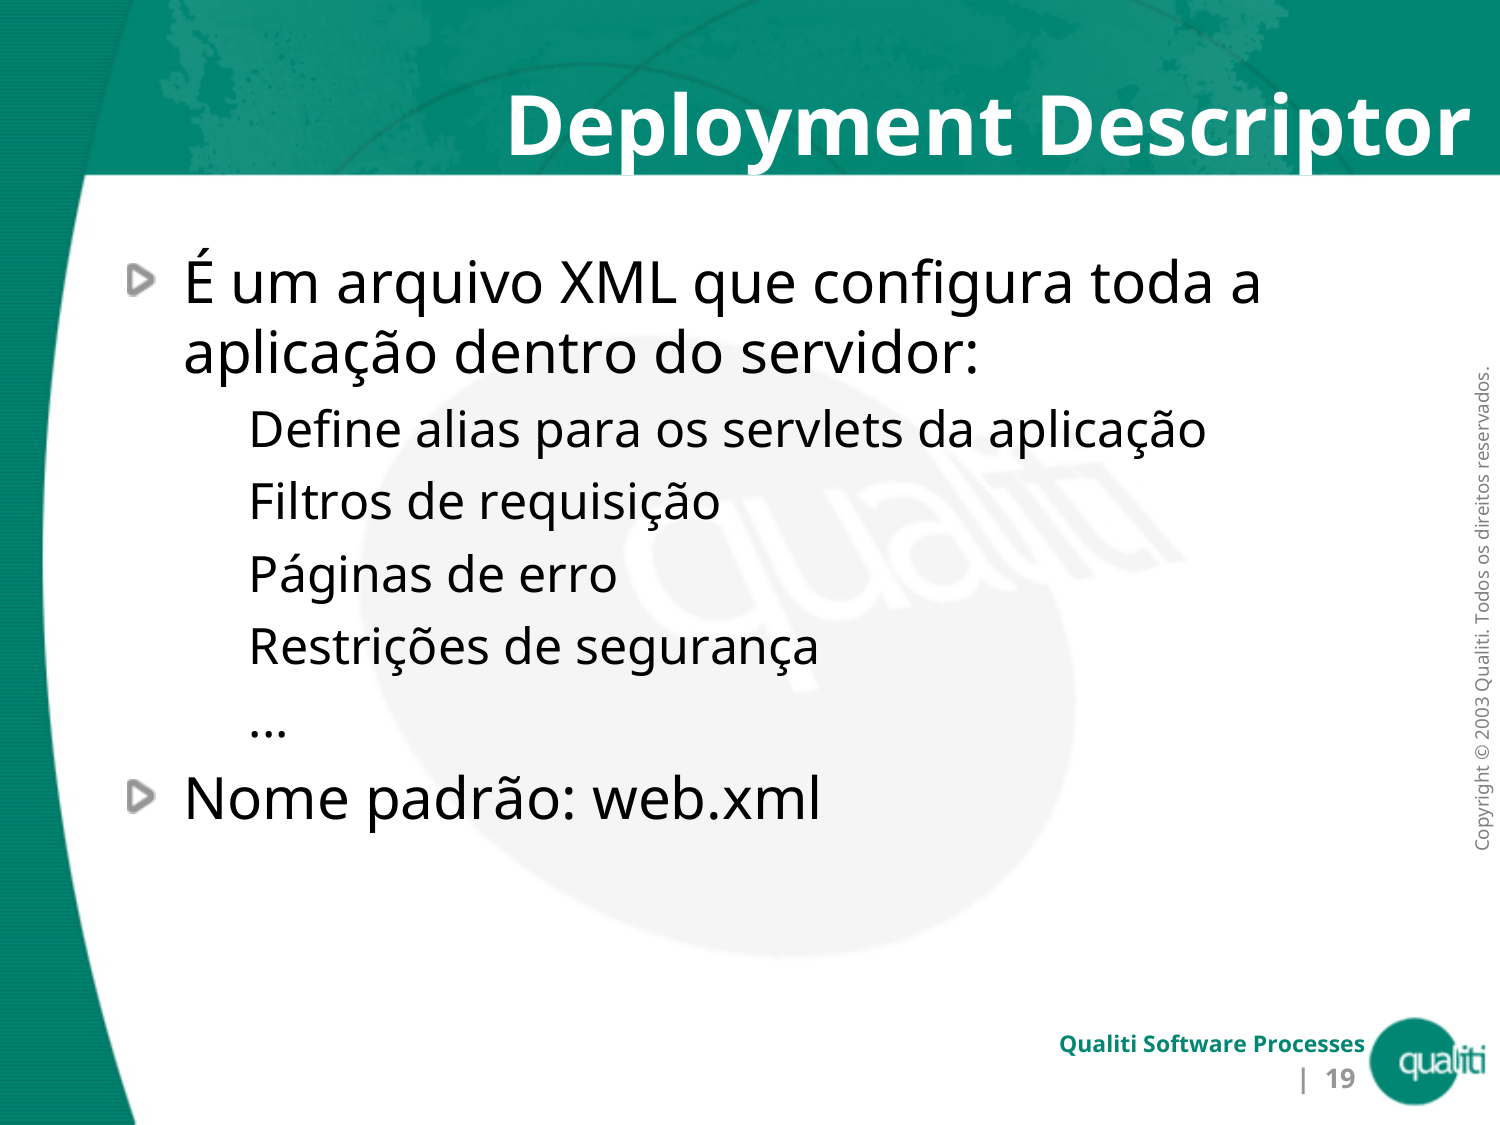

# Deployment Descriptor
É um arquivo XML que configura toda a aplicação dentro do servidor:
Define alias para os servlets da aplicação
Filtros de requisição
Páginas de erro
Restrições de segurança
...
Nome padrão: web.xml